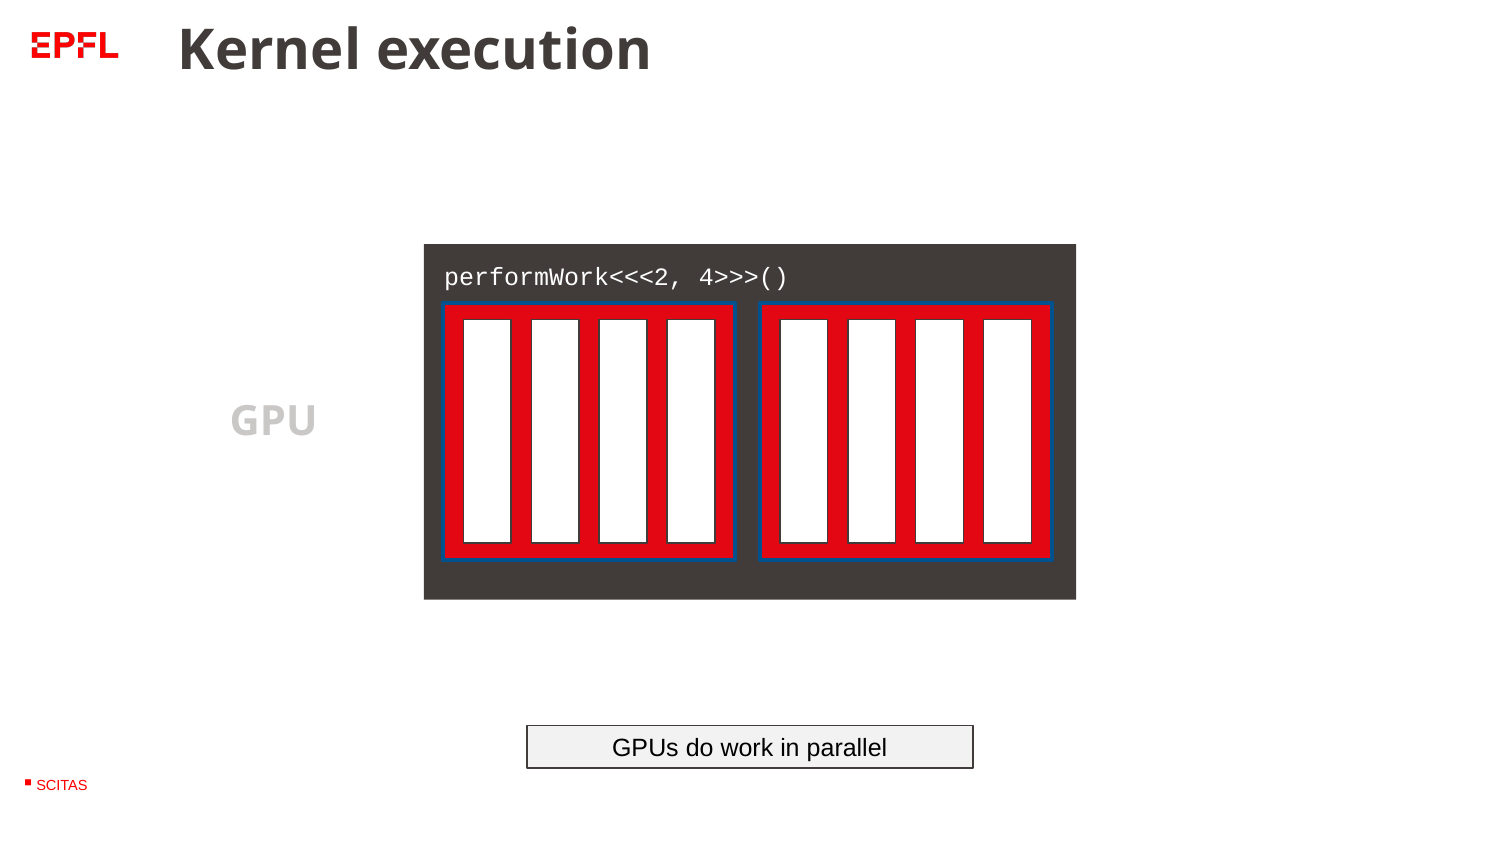

# Kernel execution
performWork<<<2, 4>>>()
GPU
GPUs do work in parallel